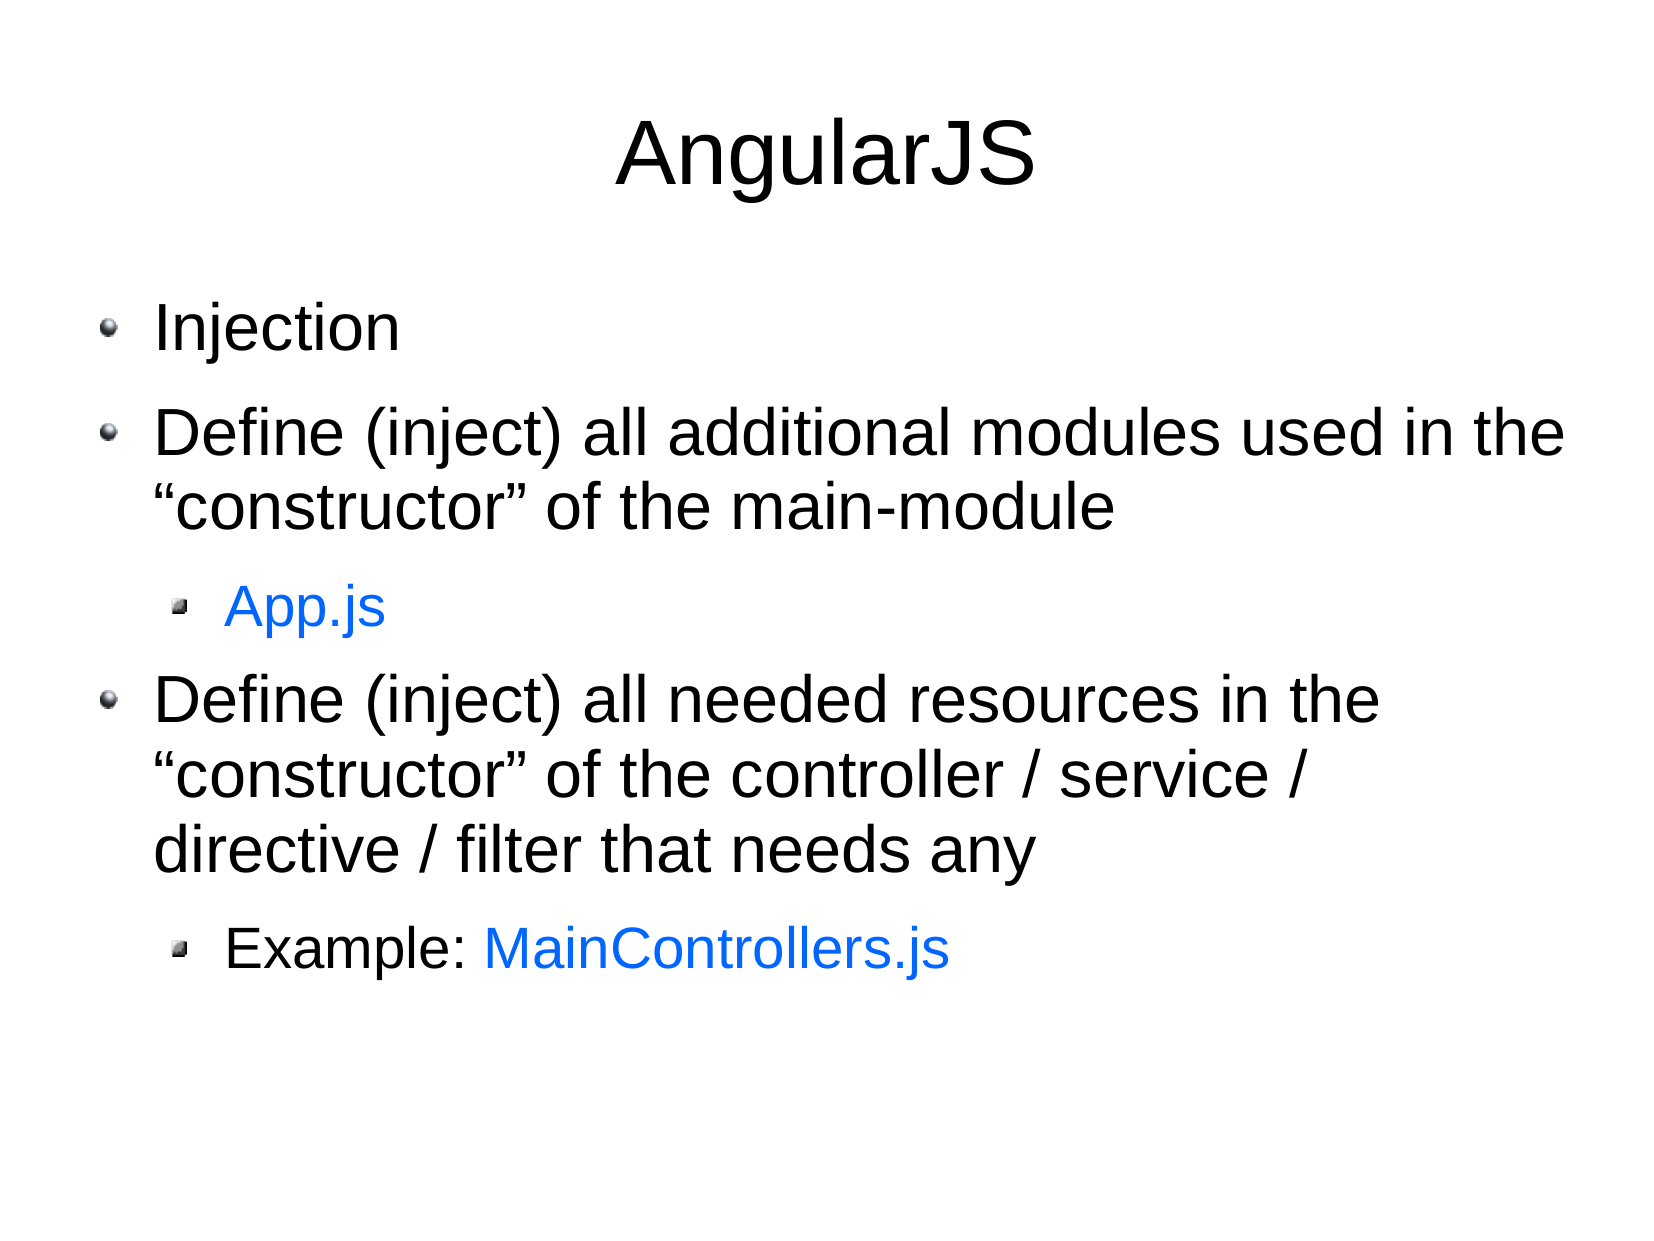

# AngularJS
Injection
Define (inject) all additional modules used in the “constructor” of the main-module
App.js
Define (inject) all needed resources in the “constructor” of the controller / service / directive / filter that needs any
Example: MainControllers.js